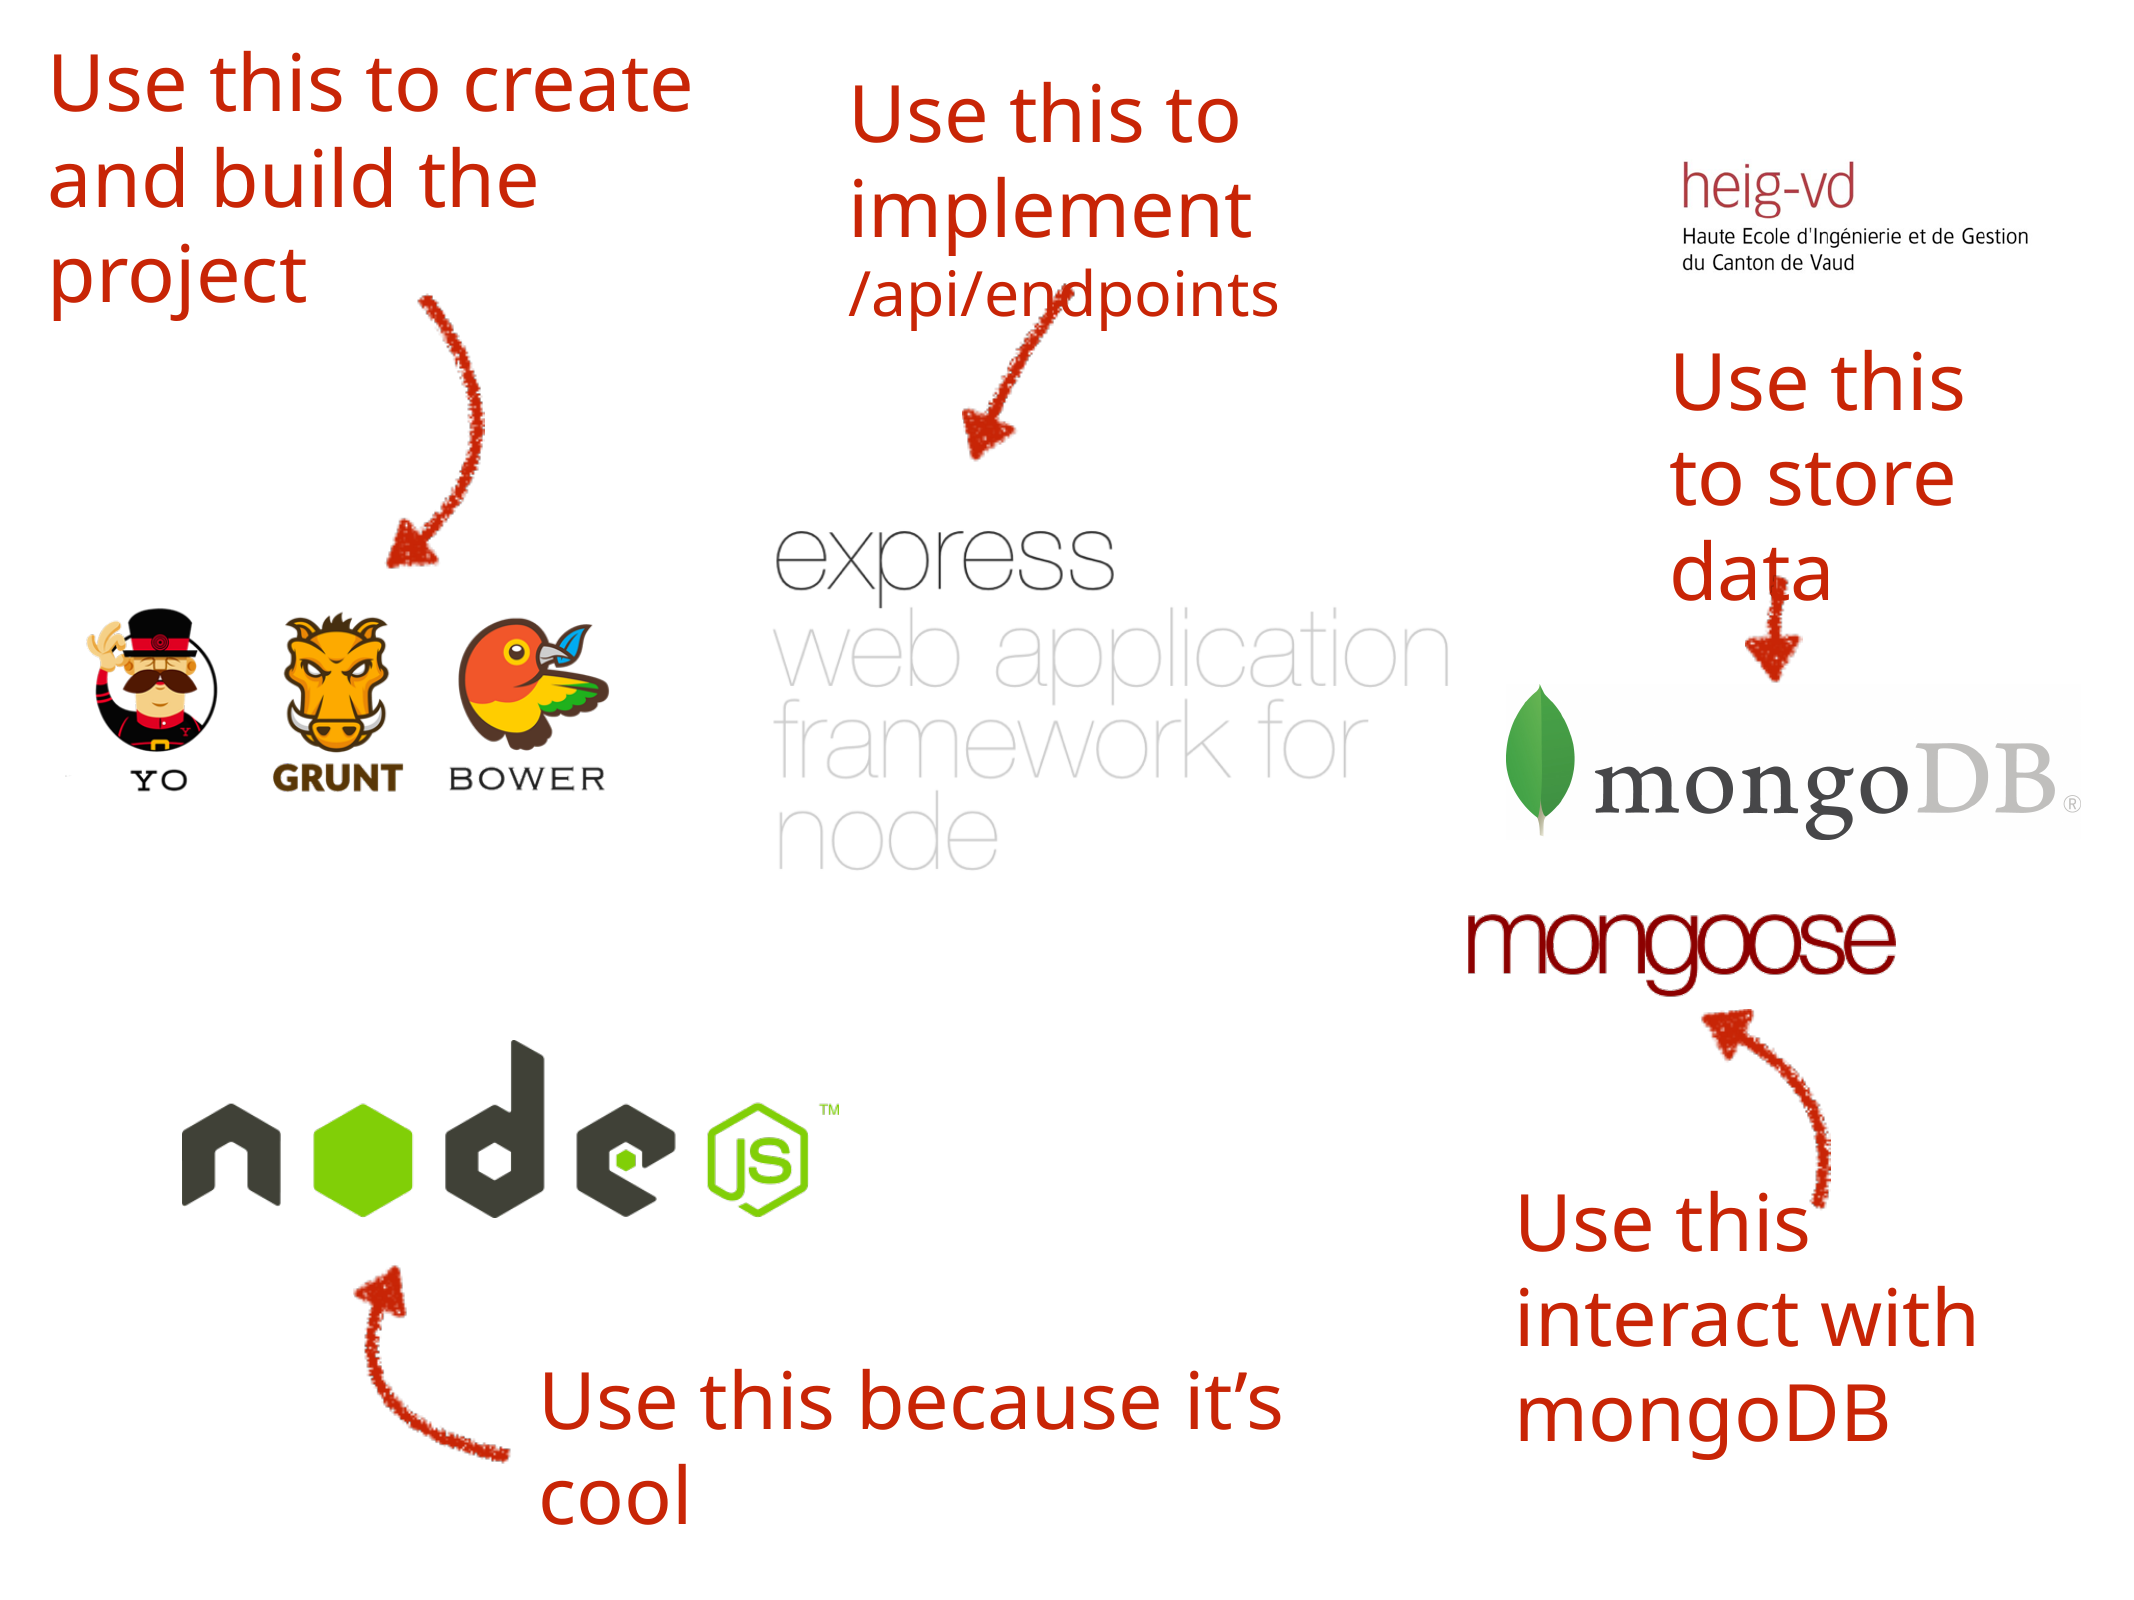

Use this to create and build the project
Use this to implement /api/endpoints
Use this to store data
Use this interact with mongoDB
Use this because it’s cool